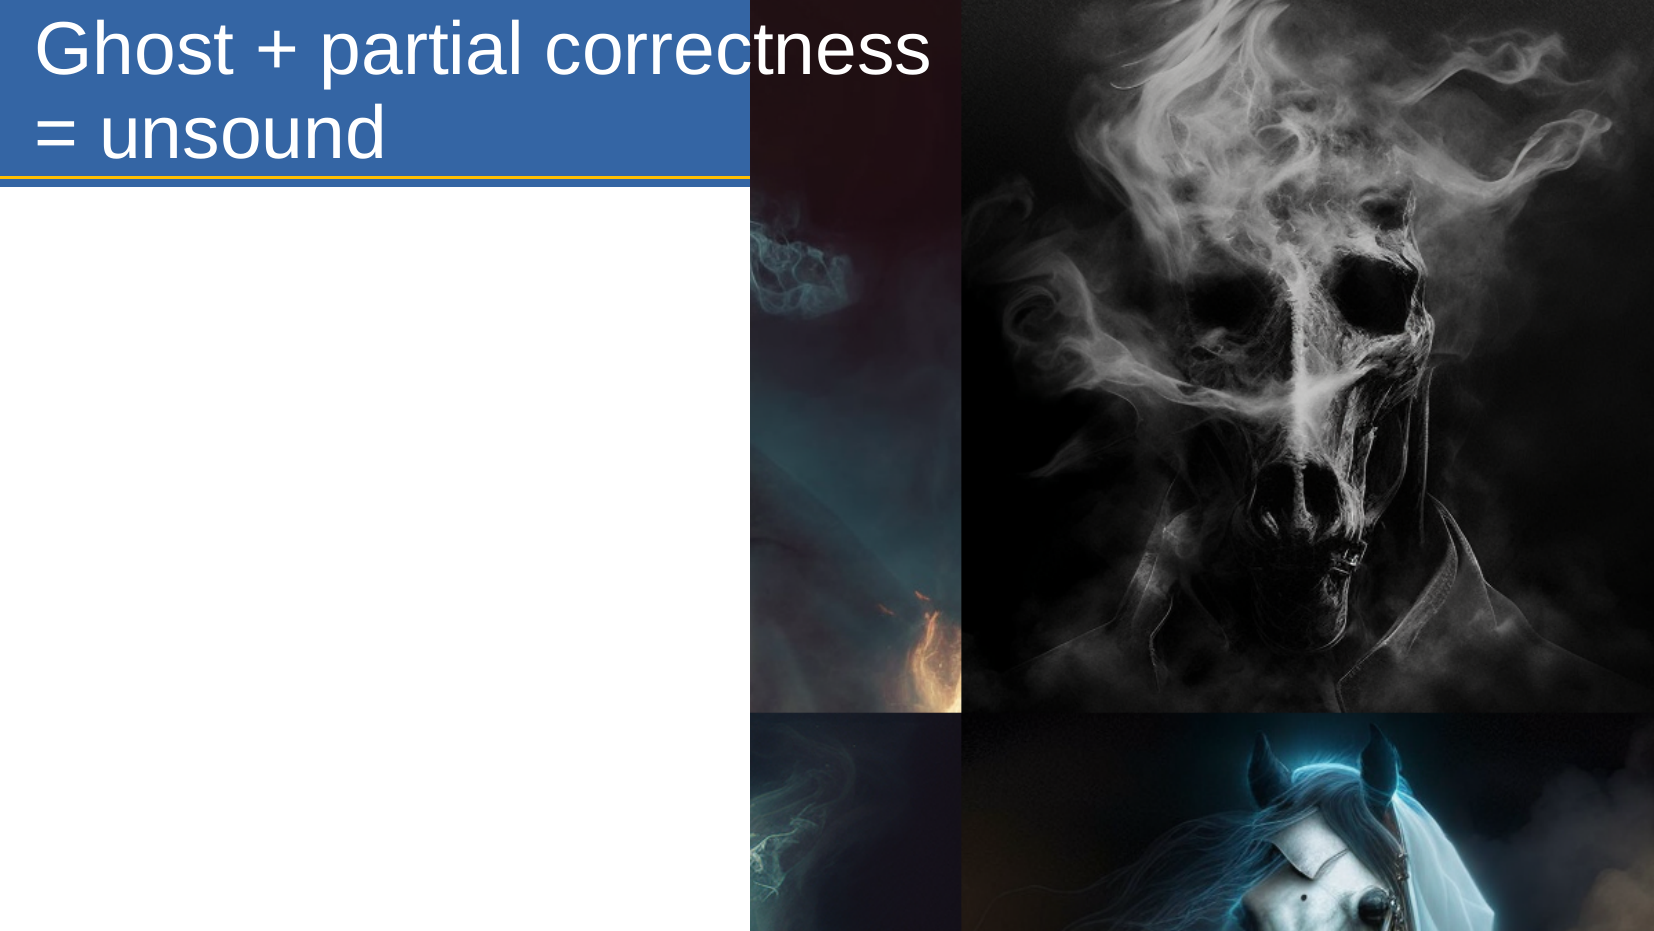

# Ghost + partial correctness = unsound